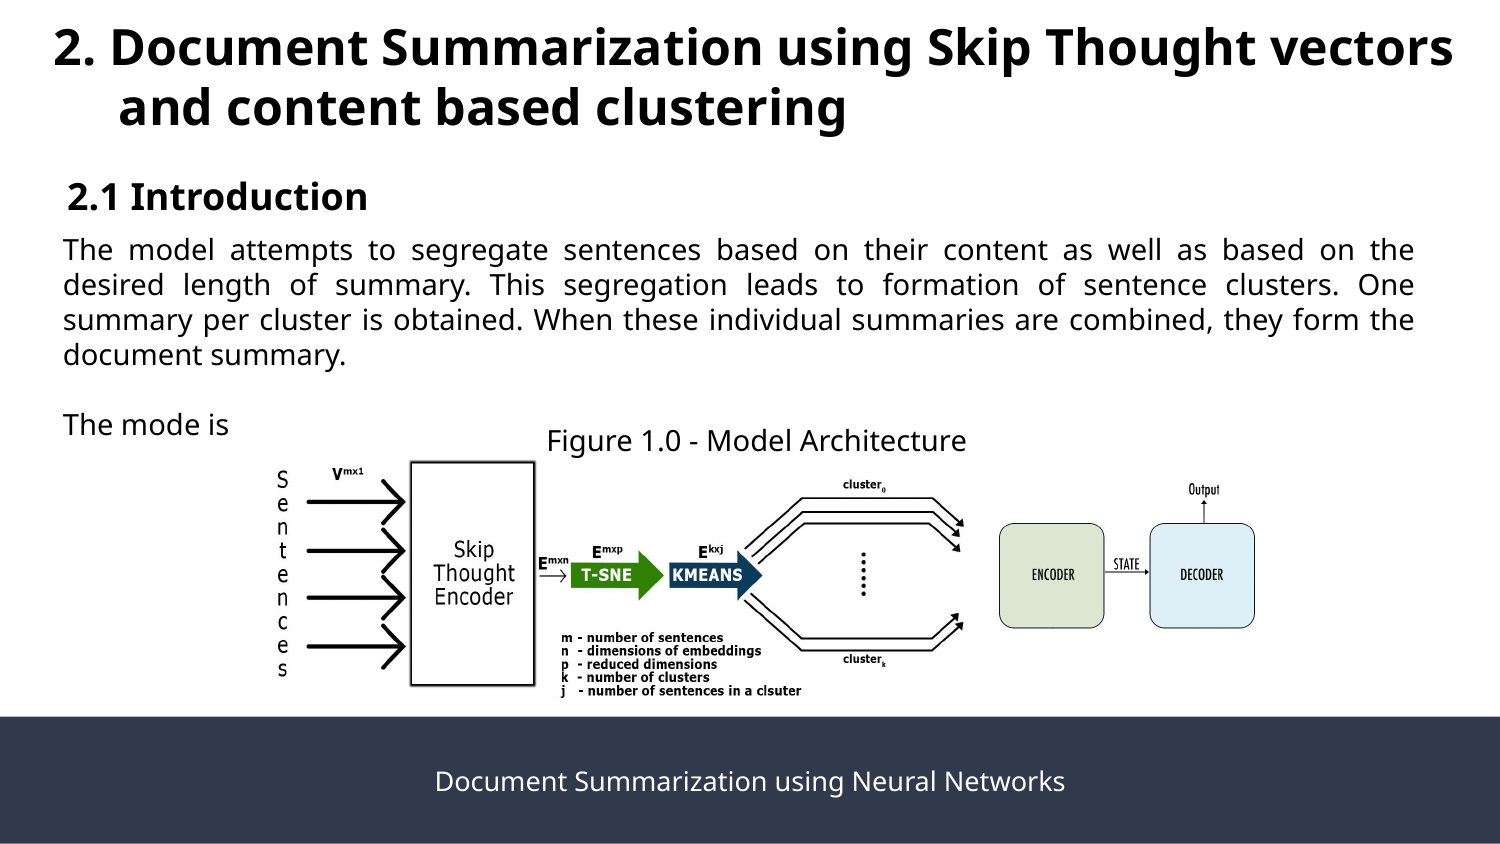

2. Document Summarization using Skip Thought vectors
 and content based clustering
2.1 Introduction
The model attempts to segregate sentences based on their content as well as based on the desired length of summary. This segregation leads to formation of sentence clusters. One summary per cluster is obtained. When these individual summaries are combined, they form the document summary.
The mode is as follows
Figure 1.0 - Model Architecture
# Document Summarization using Neural Networks